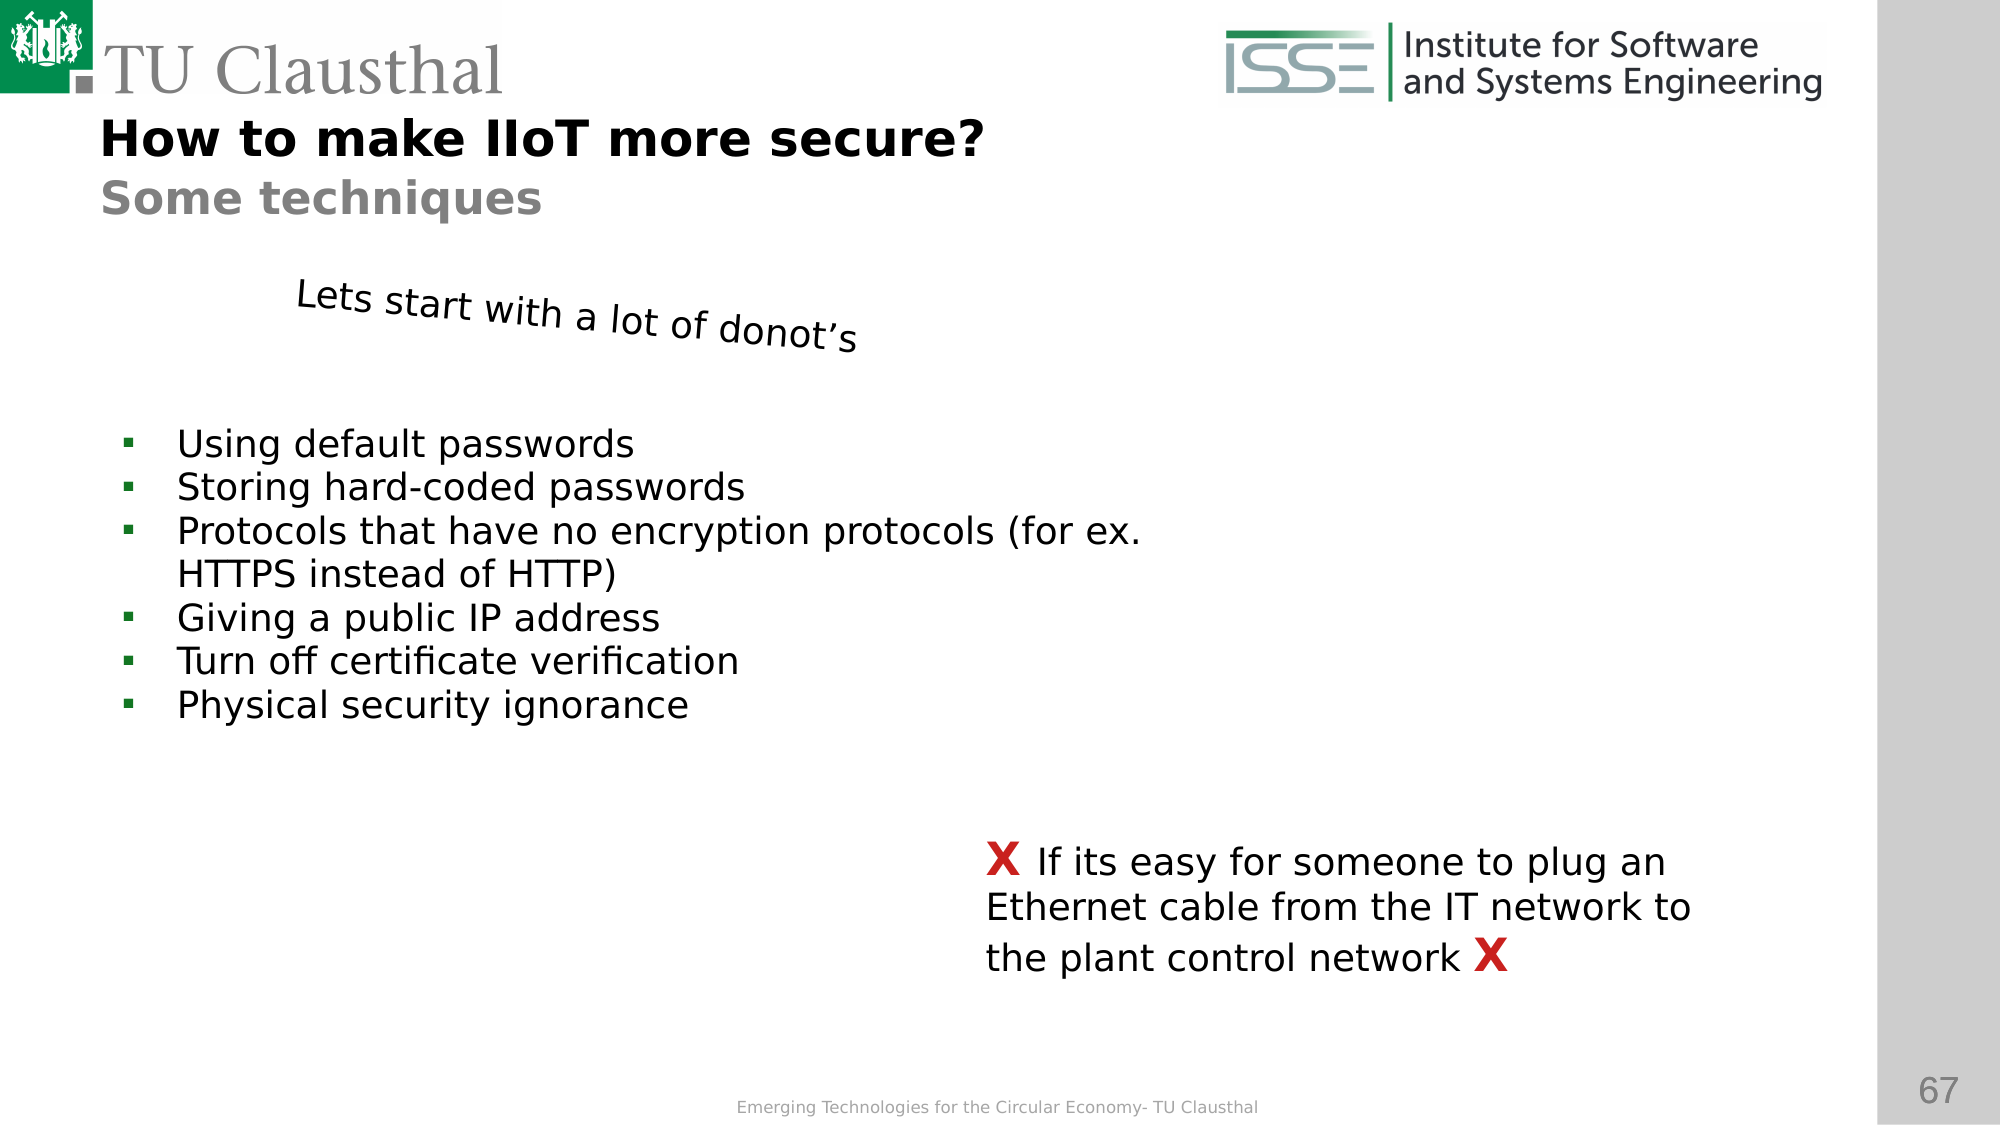

# How to make IIoT more secure? Some techniques
Lets start with a lot of donot’s
Using default passwords
Storing hard-coded passwords
Protocols that have no encryption protocols (for ex. HTTPS instead of HTTP)
Giving a public IP address
Turn off certificate verification
Physical security ignorance
X If its easy for someone to plug an Ethernet cable from the IT network to the plant control network X